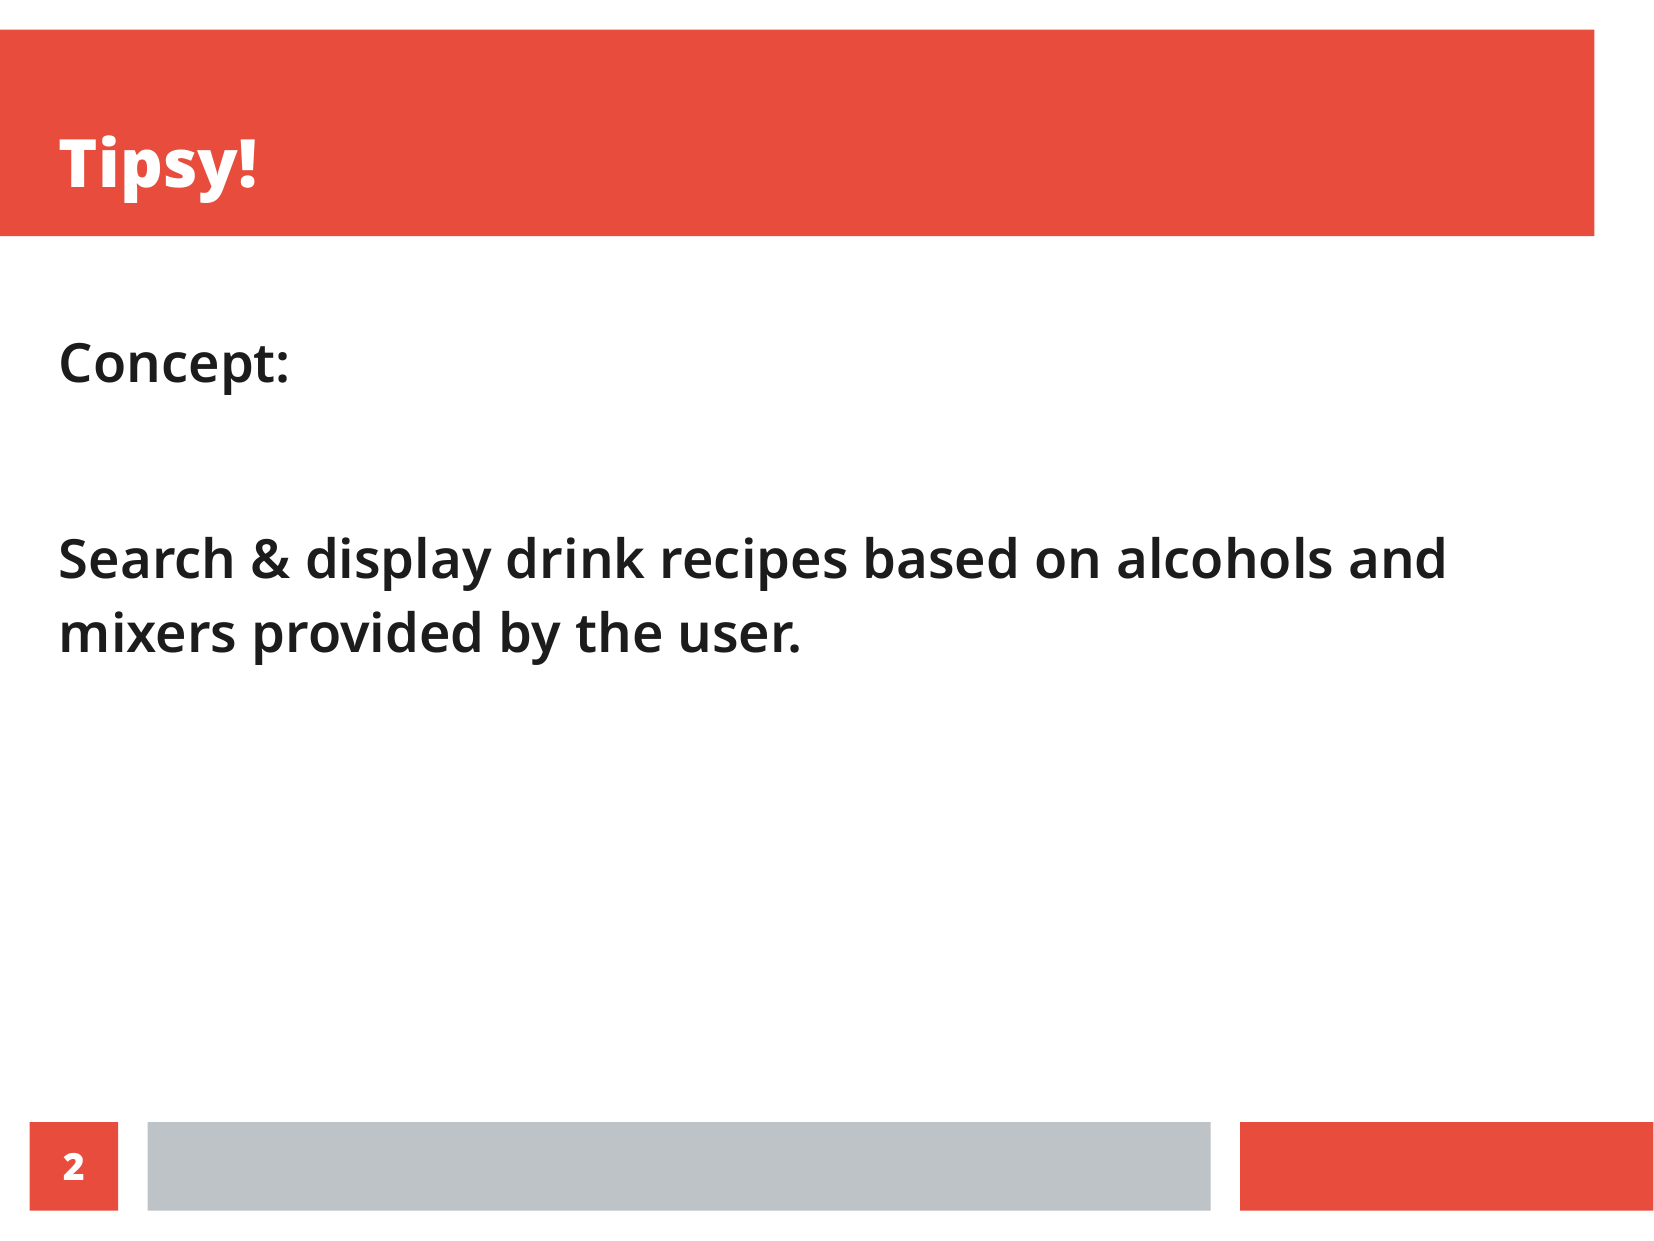

# Tipsy!
Concept:
Search & display drink recipes based on alcohols and mixers provided by the user.
2